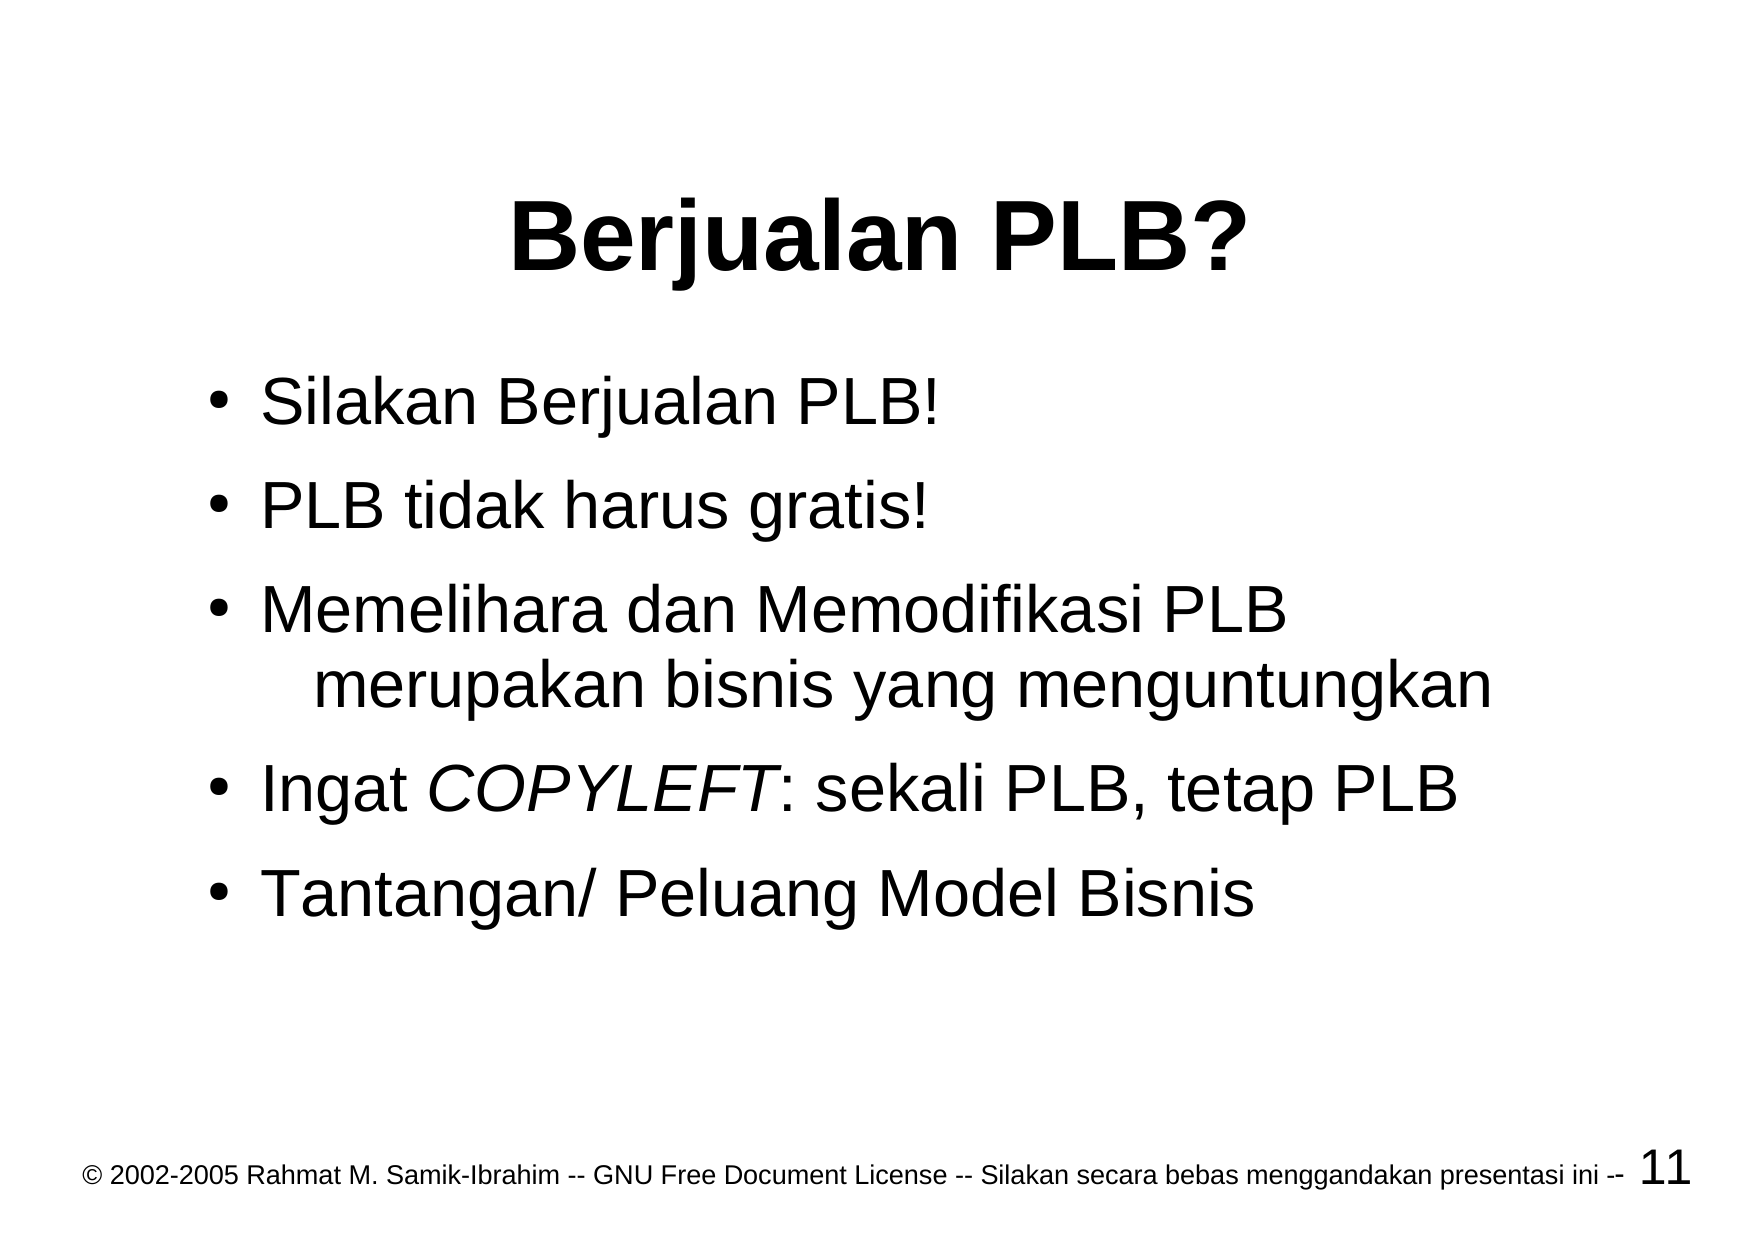

# Berjualan PLB?
Silakan Berjualan PLB!
PLB tidak harus gratis!
Memelihara dan Memodifikasi PLB merupakan bisnis yang menguntungkan
Ingat COPYLEFT: sekali PLB, tetap PLB
Tantangan/ Peluang Model Bisnis